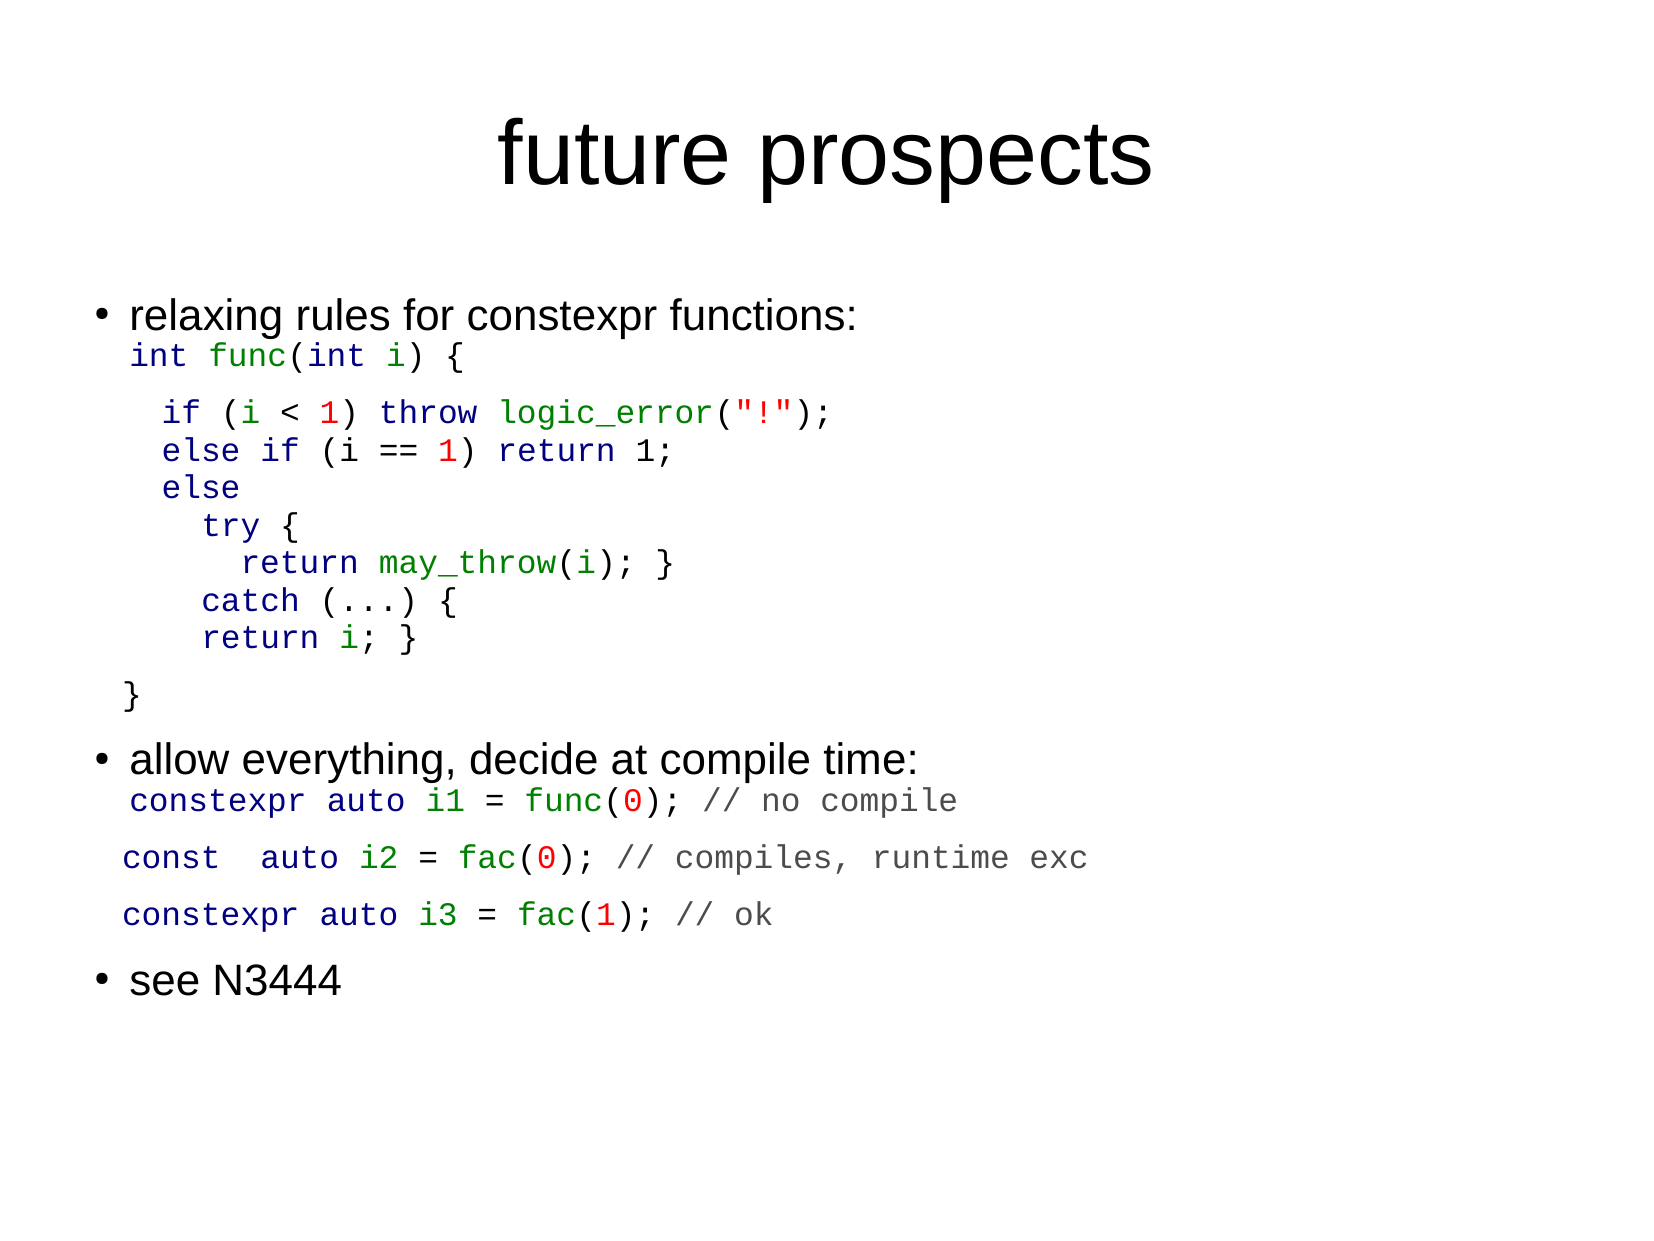

# future prospects
relaxing rules for constexpr functions:
int func(int i) {
 if (i < 1) throw logic_error("!");
 else if (i == 1) return 1;
 else
 try {
 return may_throw(i); }
 catch (...) {
 return i; }
 }
allow everything, decide at compile time:
constexpr auto i1 = func(0); // no compile
 const auto i2 = fac(0); // compiles, runtime exc
 constexpr auto i3 = fac(1); // ok
see N3444